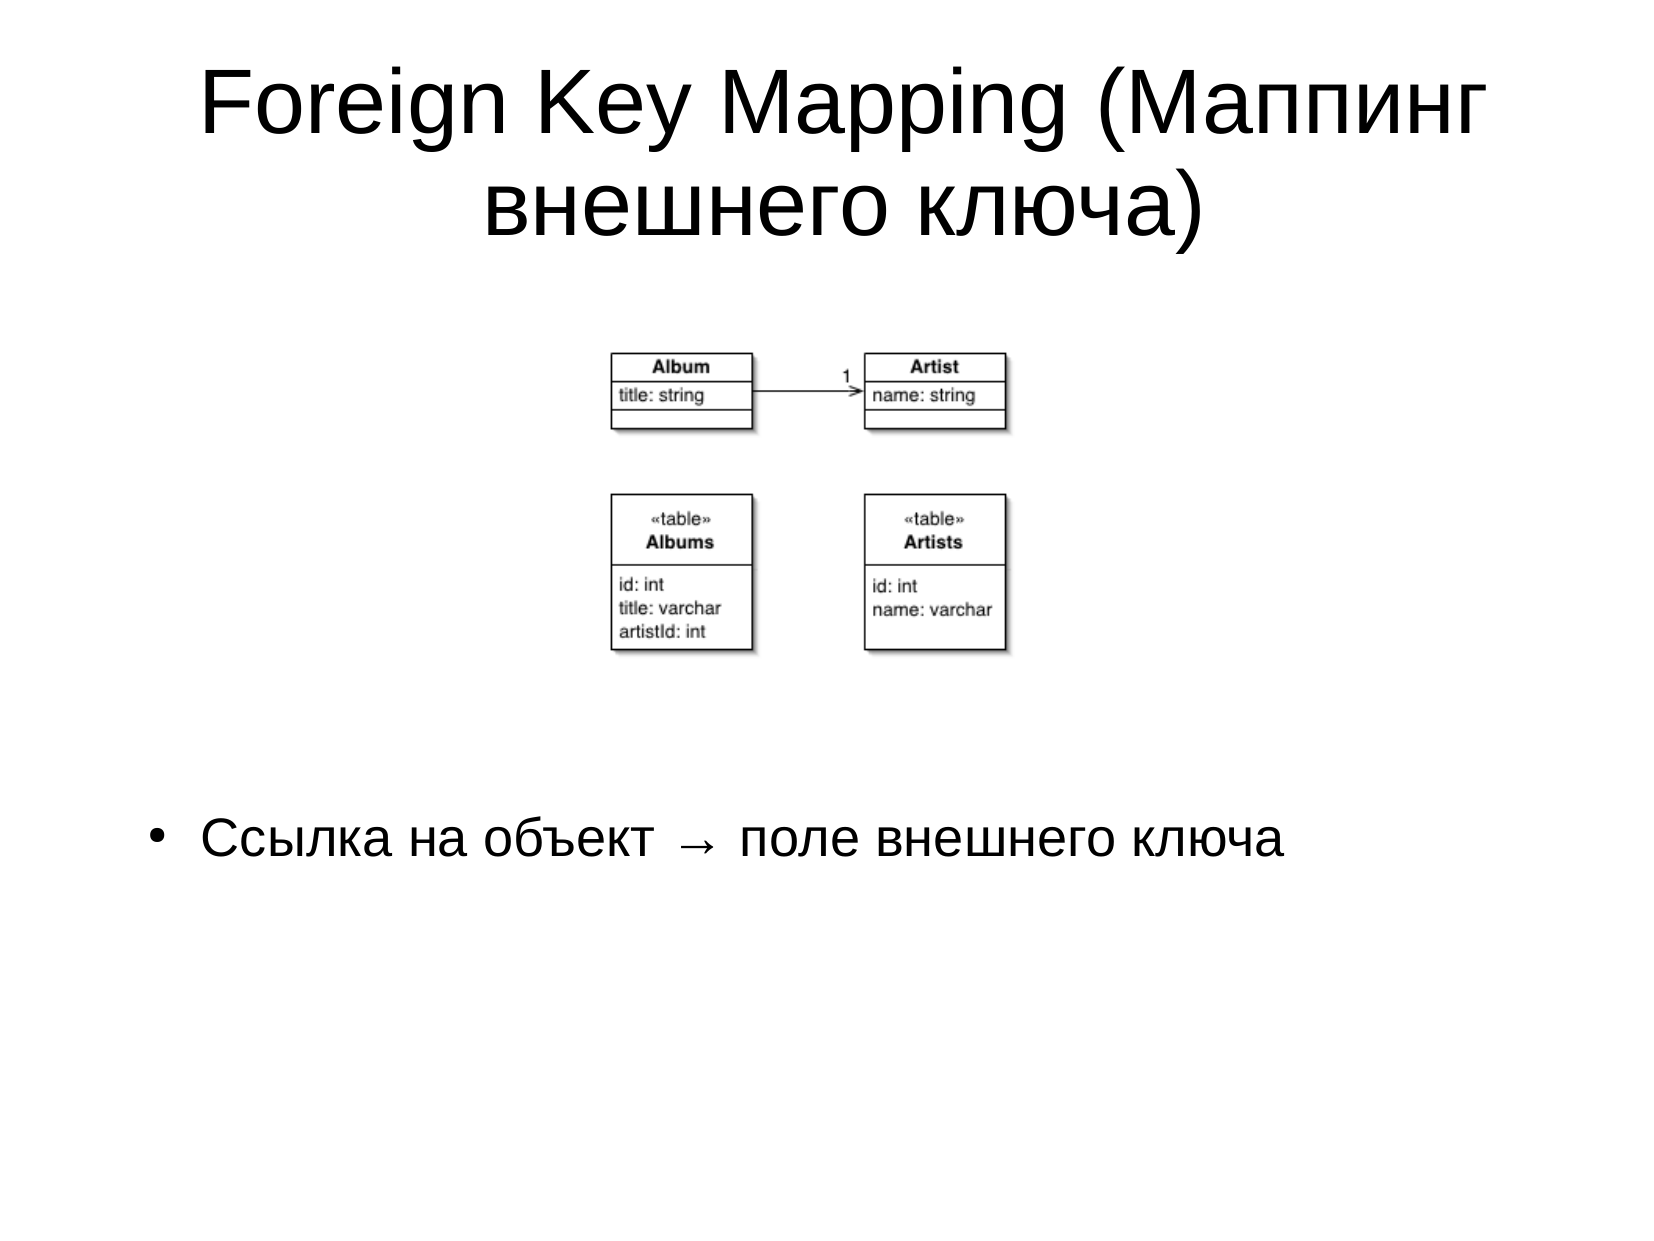

# Foreign Key Mapping (Маппинг внешнего ключа)
Ссылка на объект → поле внешнего ключа